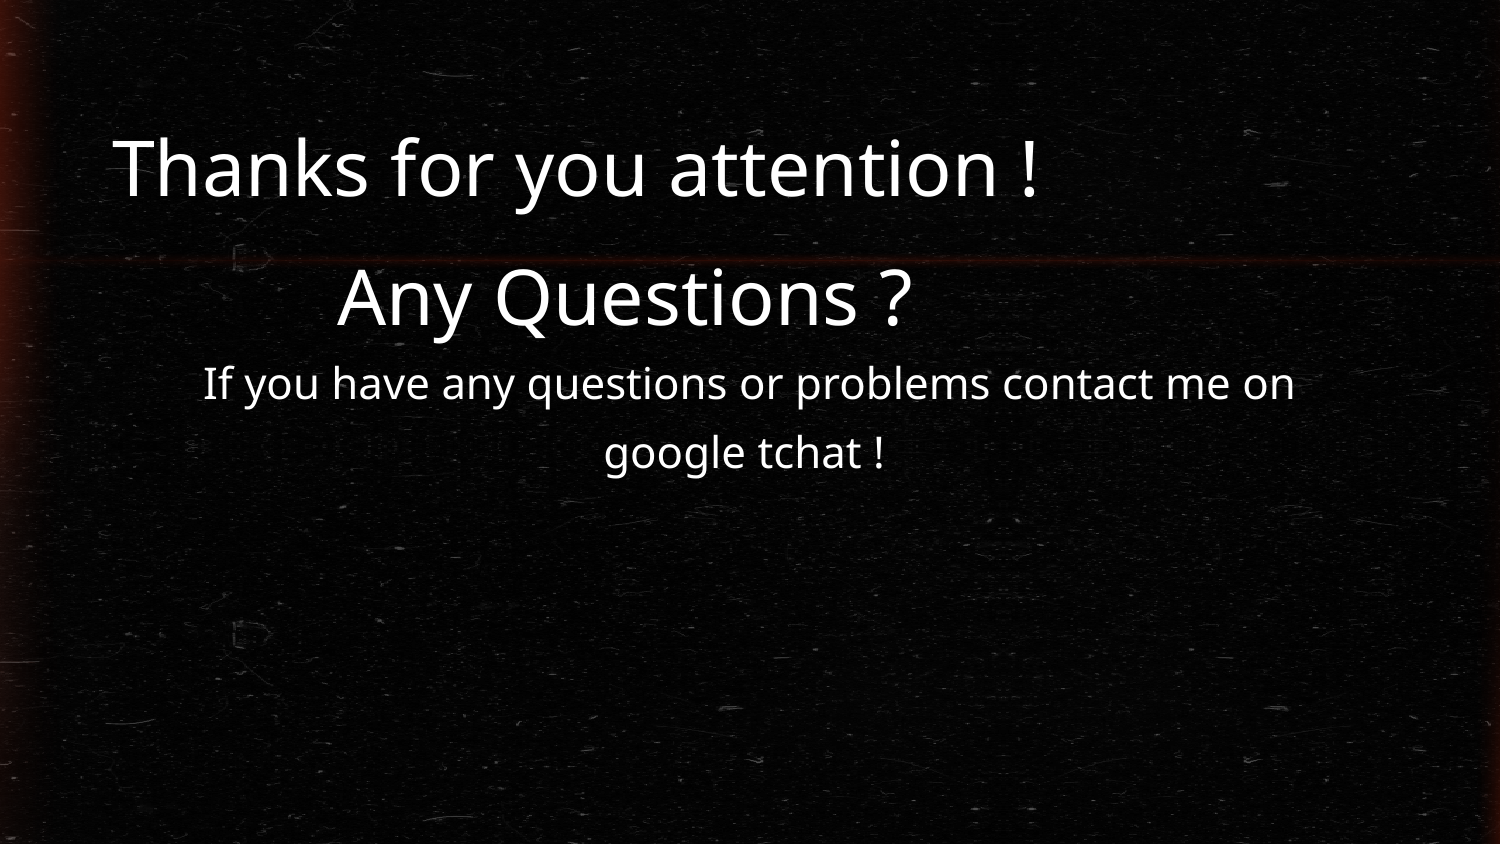

Thanks for you attention !
Any Questions ?
If you have any questions or problems contact me on google tchat !